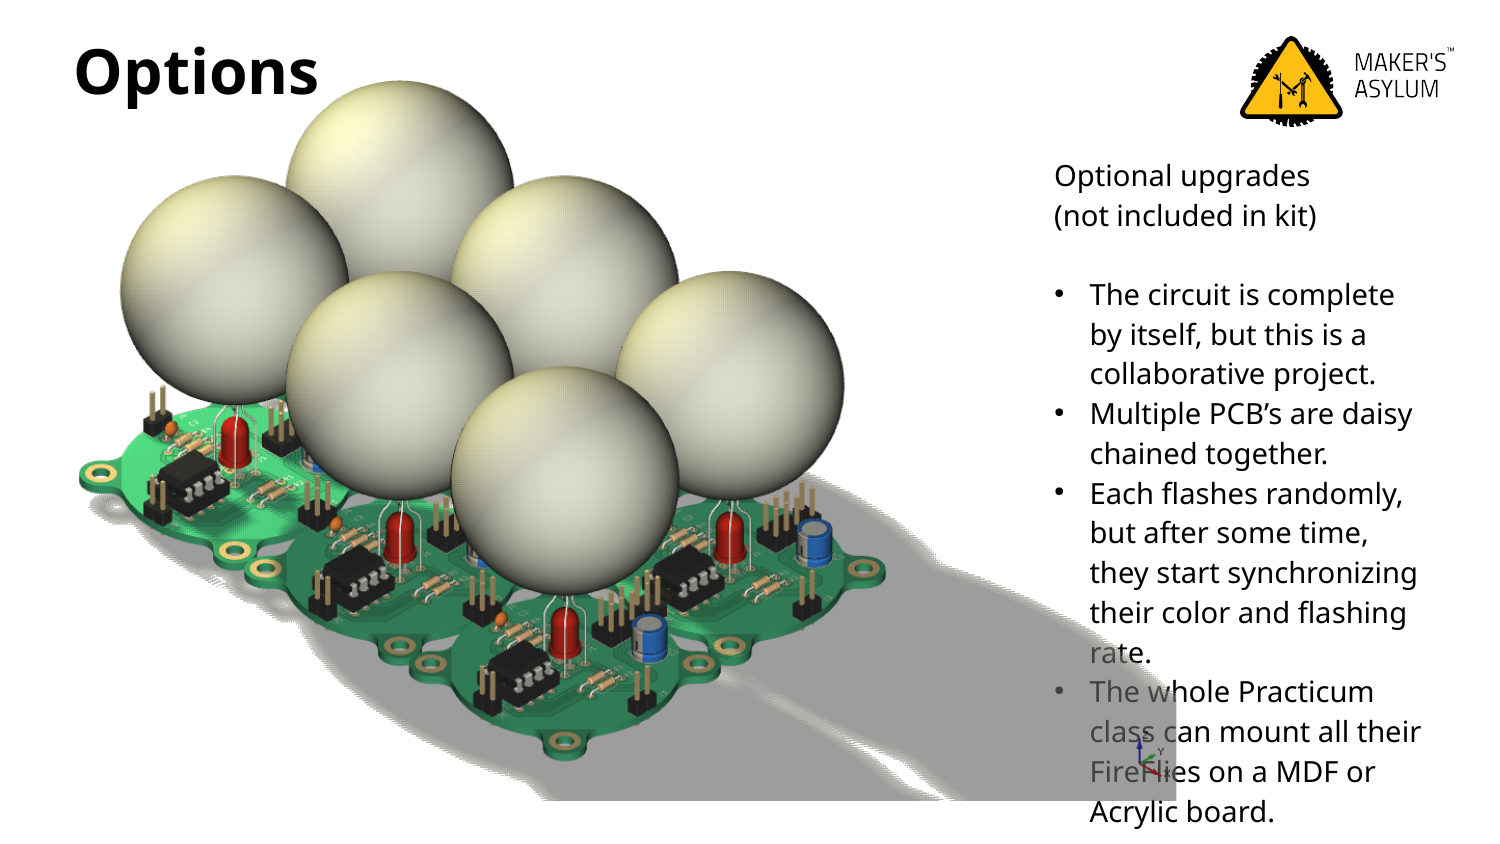

Options
Optional upgrades
(not included in kit)
The circuit is complete by itself, but this is a collaborative project.
Multiple PCB’s are daisy chained together.
Each flashes randomly, but after some time, they start synchronizing their color and flashing rate.
The whole Practicum class can mount all their FireFlies on a MDF or Acrylic board.